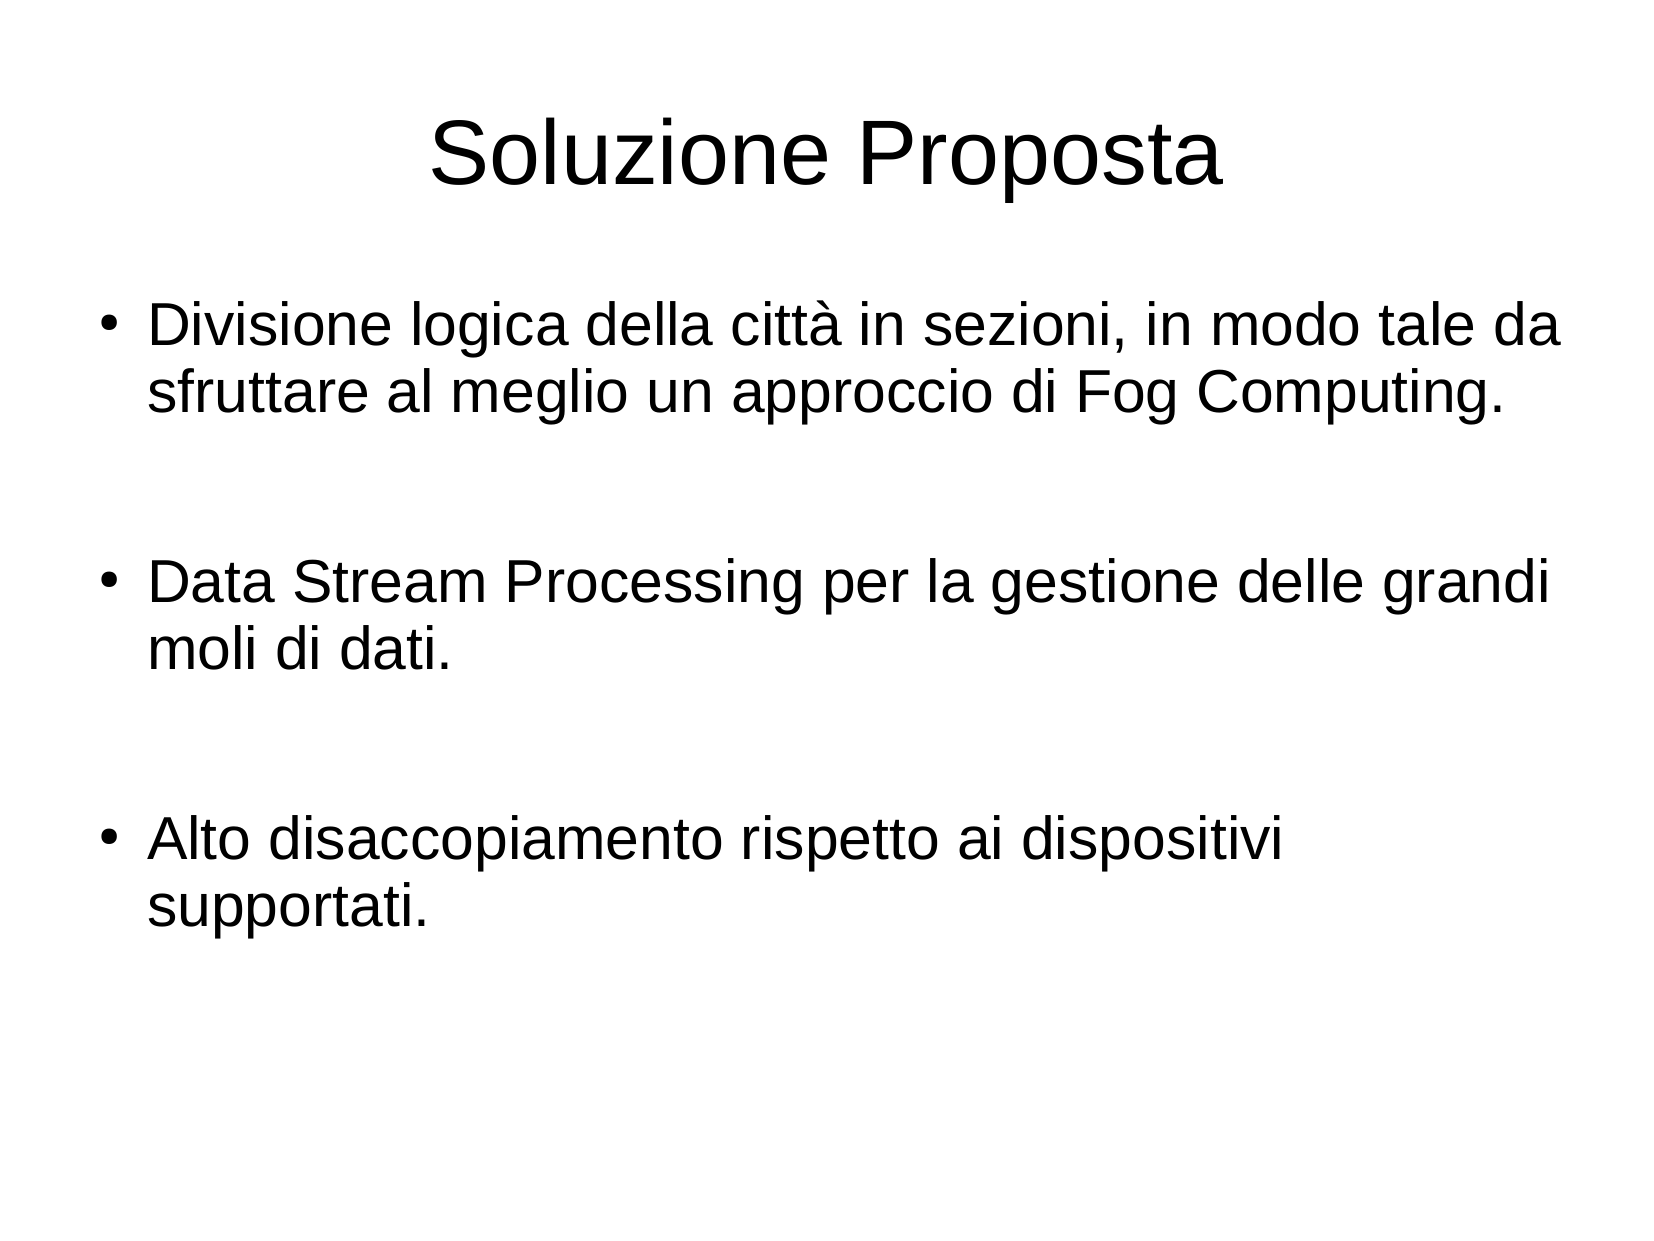

# Soluzione Proposta
Divisione logica della città in sezioni, in modo tale da sfruttare al meglio un approccio di Fog Computing.
Data Stream Processing per la gestione delle grandi moli di dati.
Alto disaccopiamento rispetto ai dispositivi supportati.